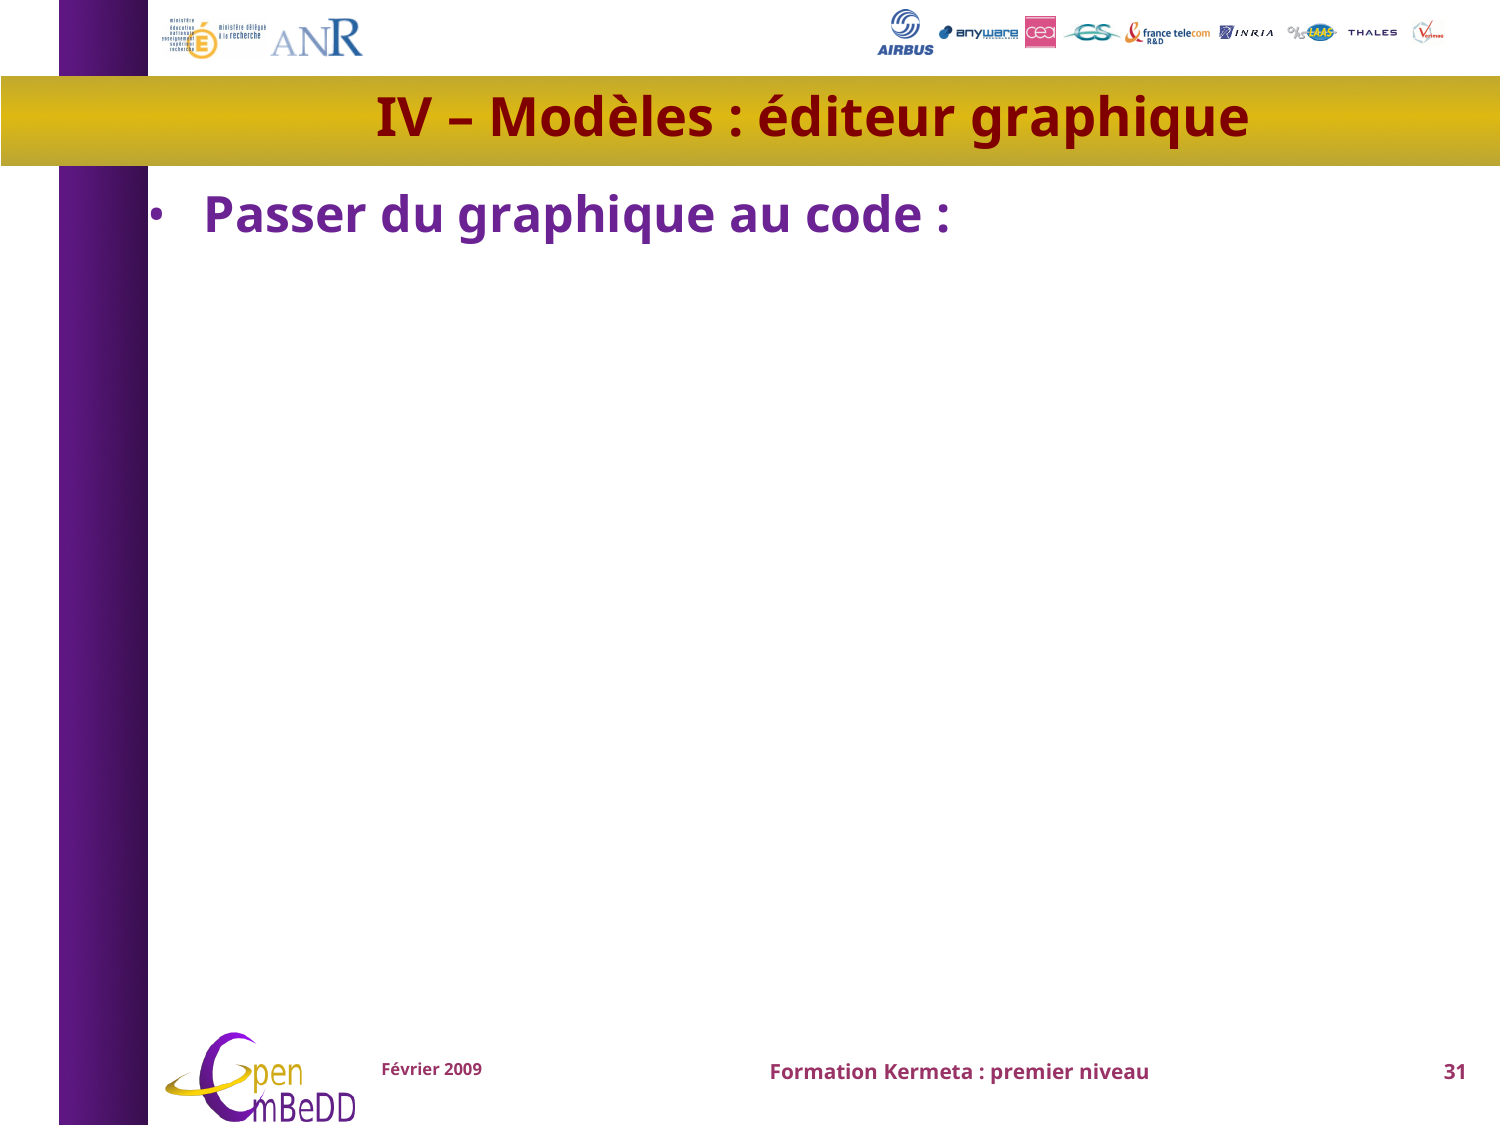

# IV – Modèles : éditeur graphique
Passer du graphique au code :
Pied de page
Pied de page fixe
31